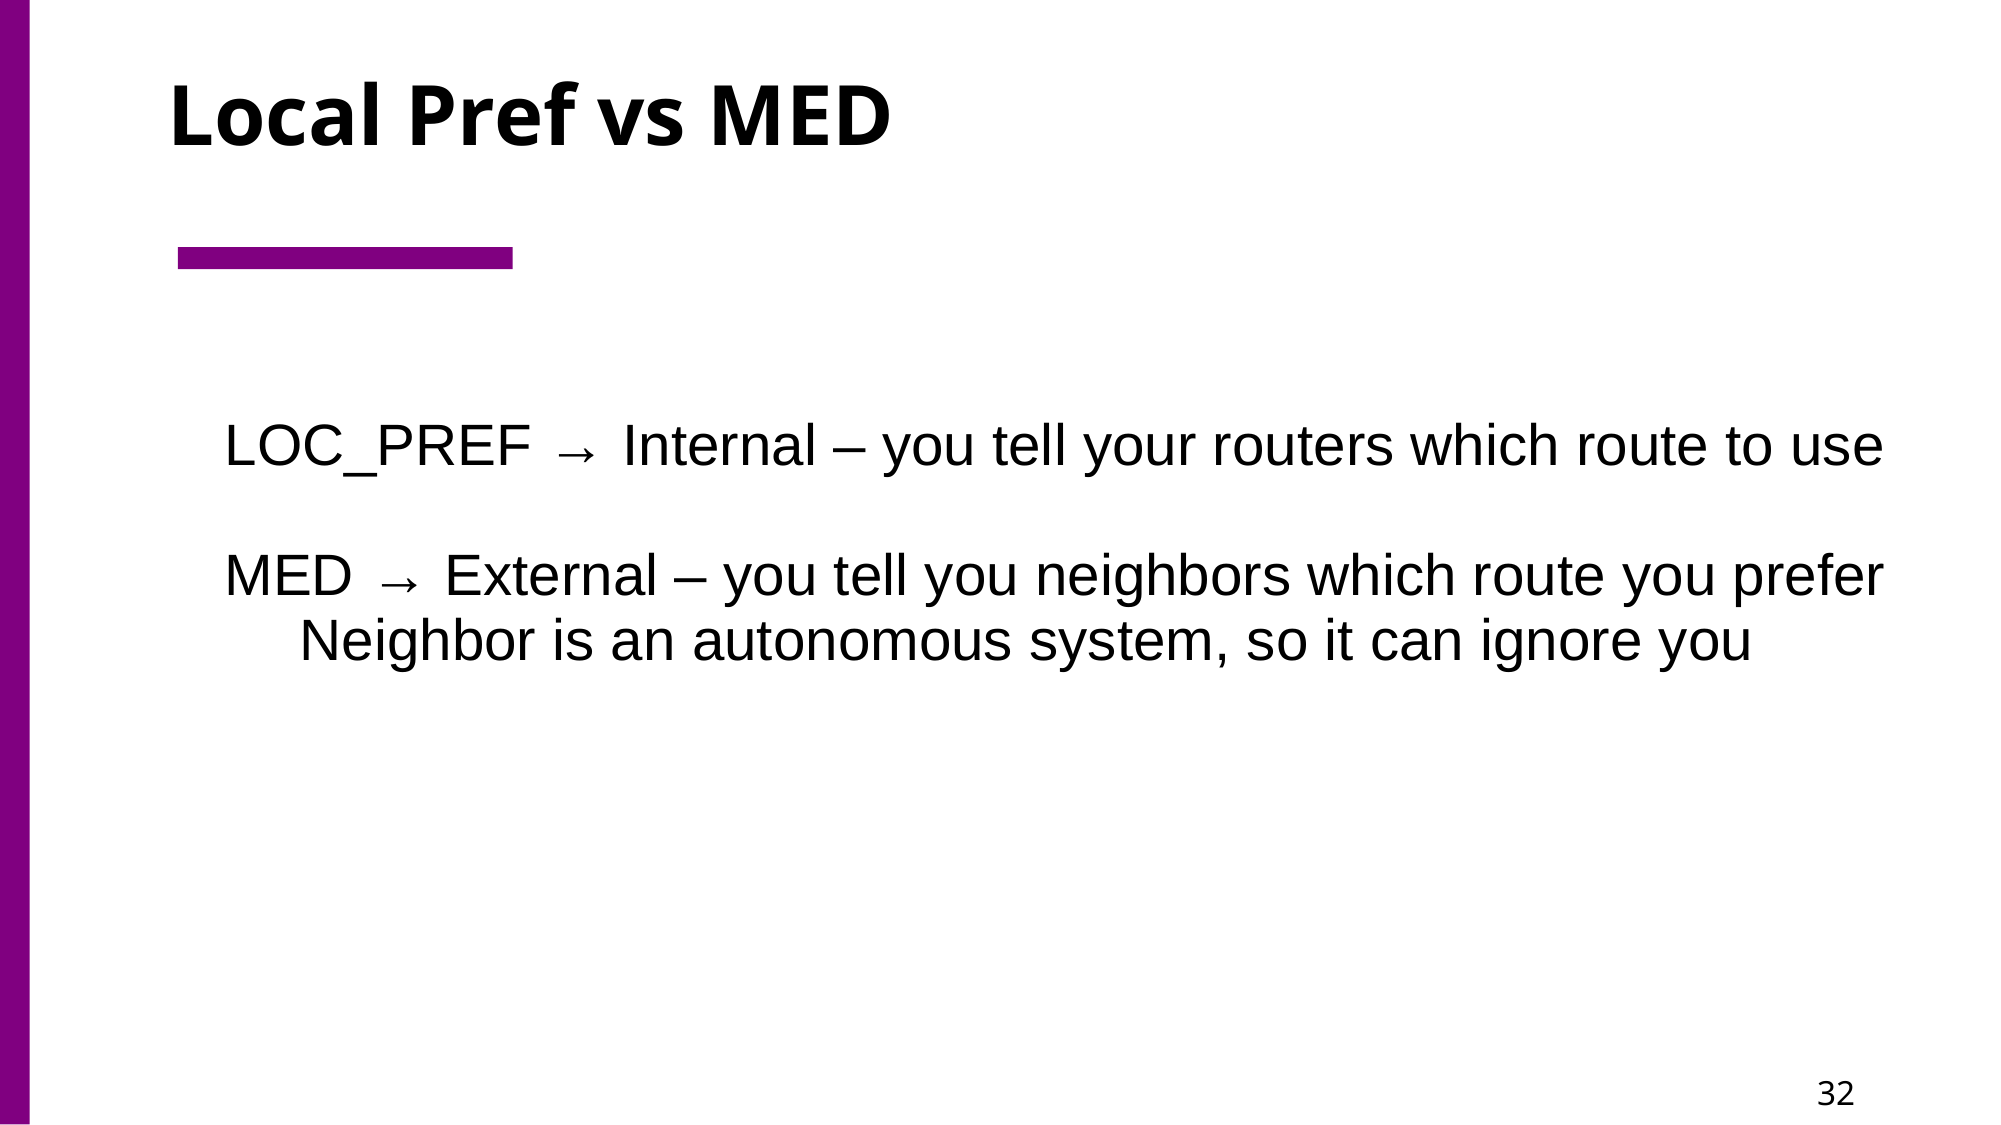

# Local Pref vs MED
LOC_PREF → Internal – you tell your routers which route to use
MED → External – you tell you neighbors which route you prefer
	Neighbor is an autonomous system, so it can ignore you